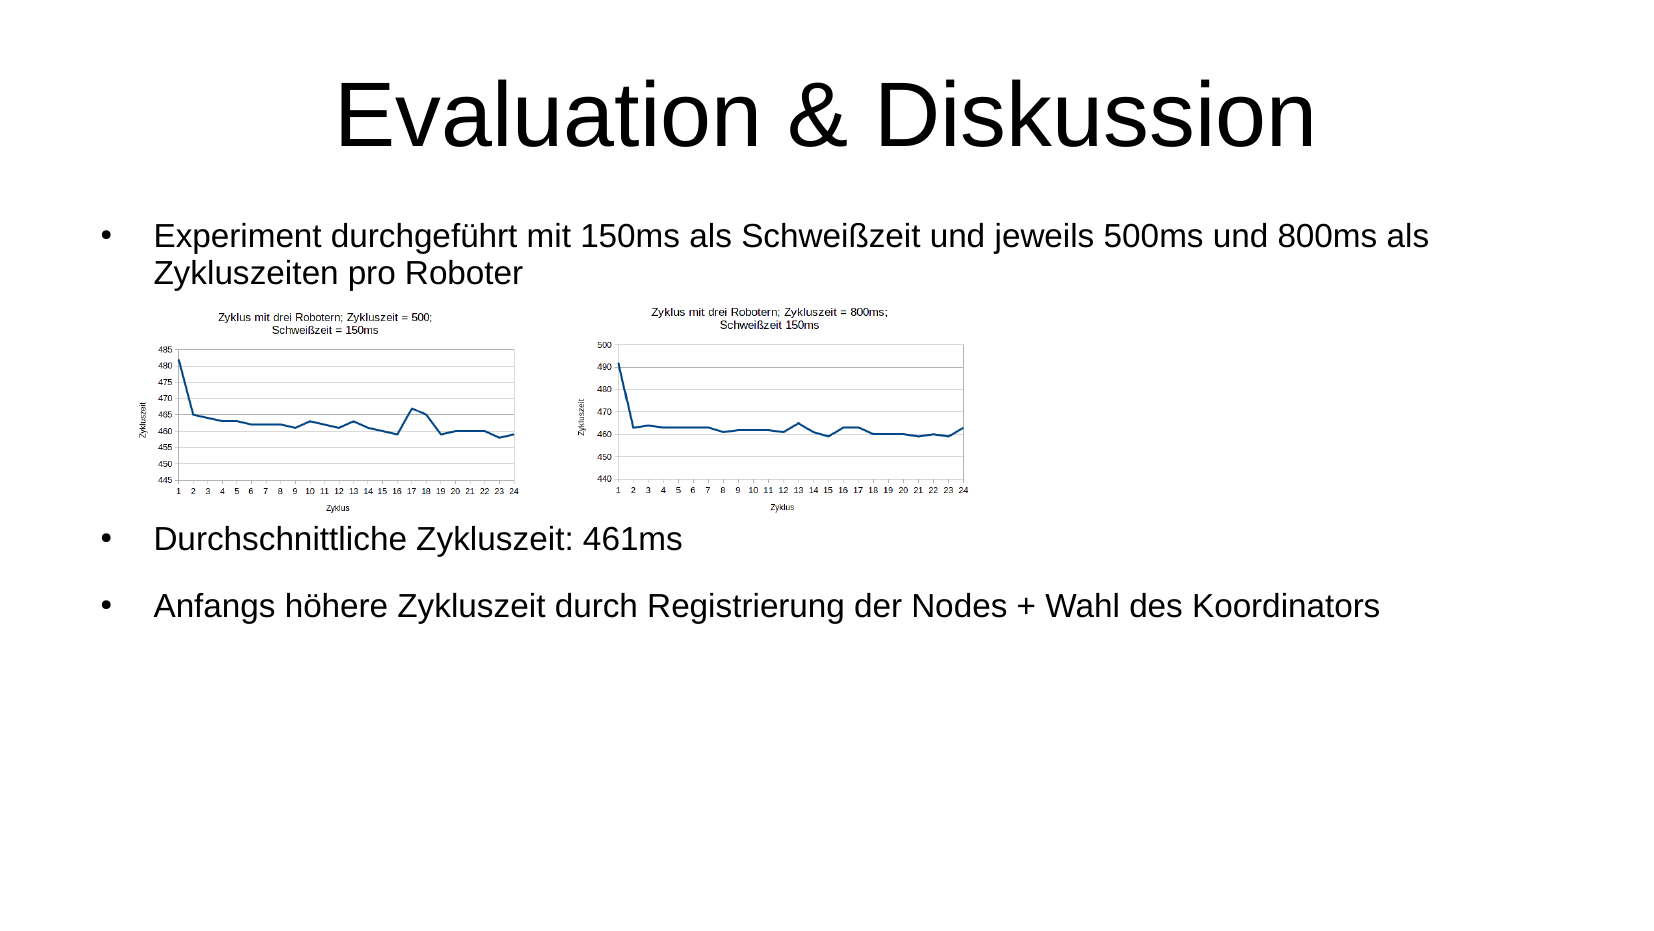

# Evaluation & Diskussion
Experiment durchgeführt mit 150ms als Schweißzeit und jeweils 500ms und 800ms als
Zykluszeiten pro Roboter
Durchschnittliche Zykluszeit: 461ms
Anfangs höhere Zykluszeit durch Registrierung der Nodes + Wahl des Koordinators